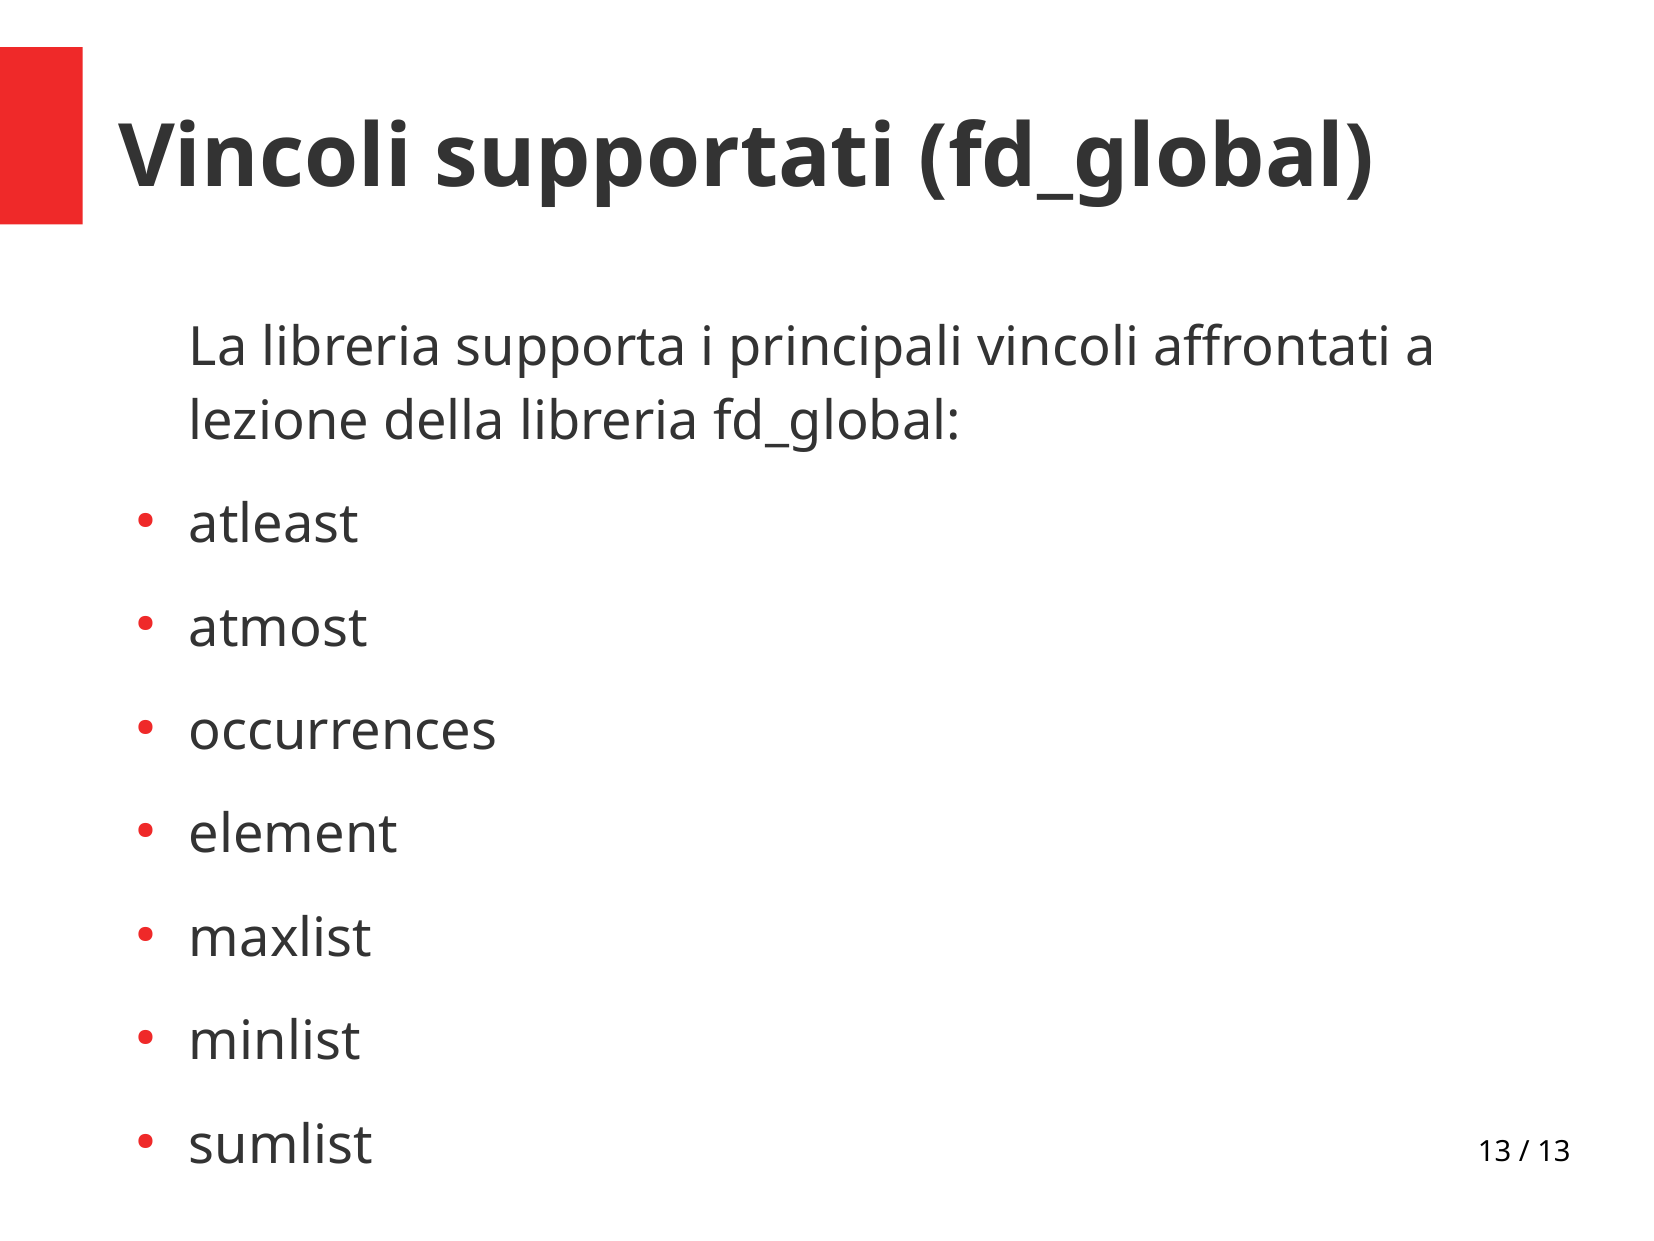

# Vincoli supportati (fd_global)
La libreria supporta i principali vincoli affrontati a lezione della libreria fd_global:
atleast
atmost
occurrences
element
maxlist
minlist
sumlist
13